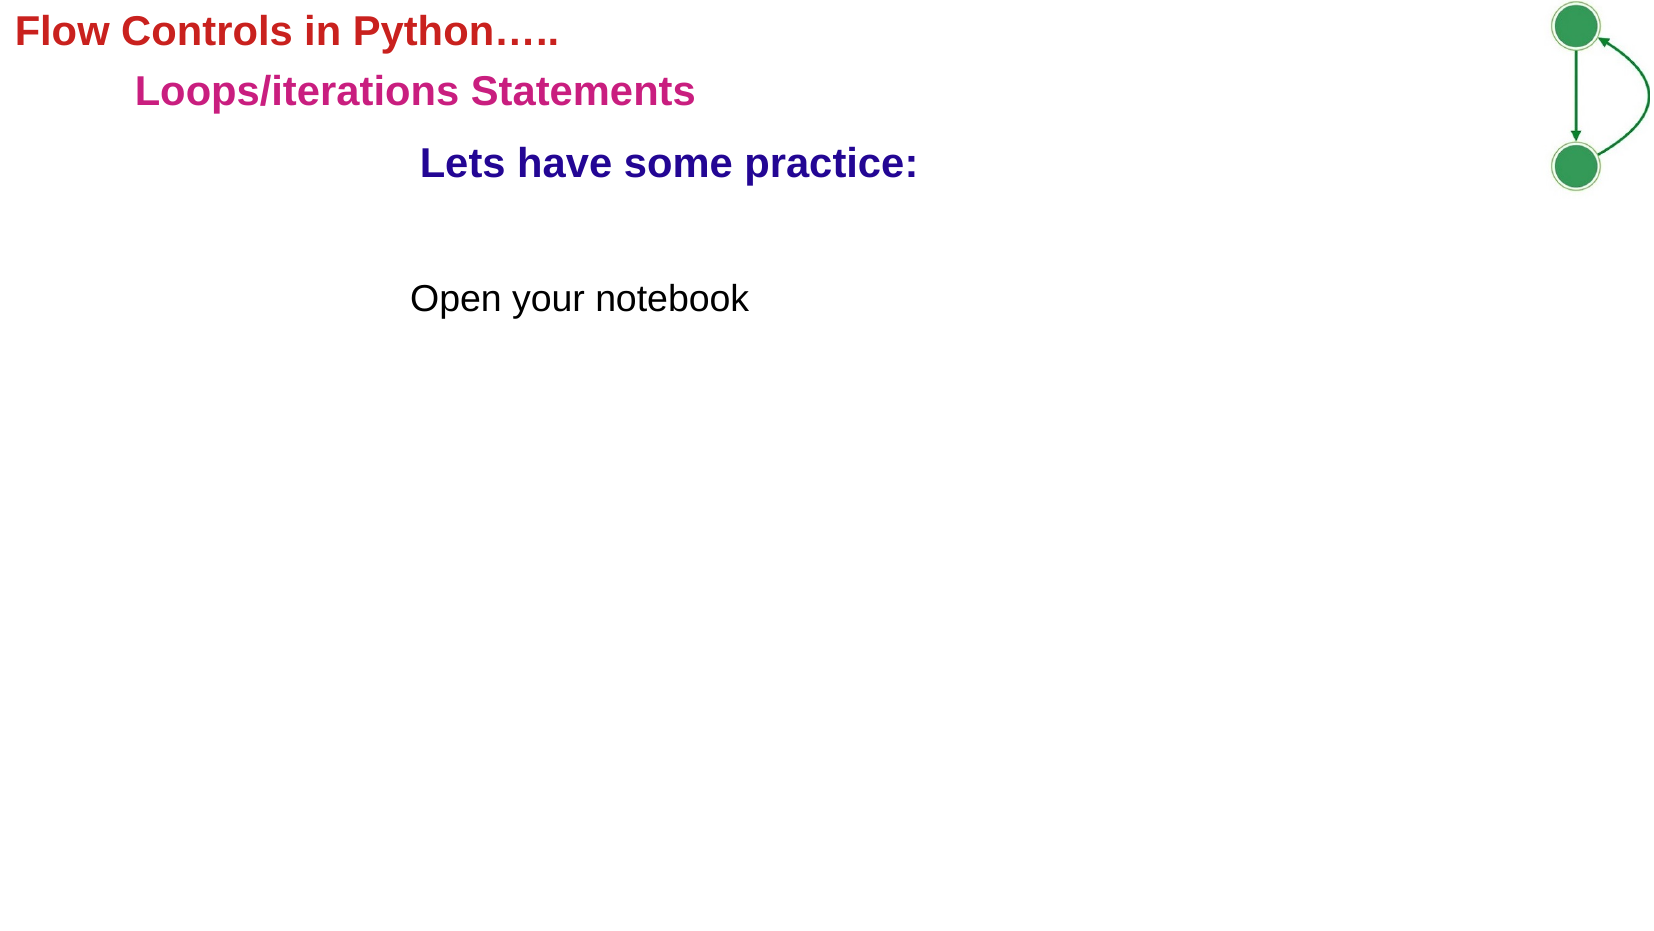

Flow Controls in Python…..
Loops/iterations Statements
Lets have some practice:
Open your notebook